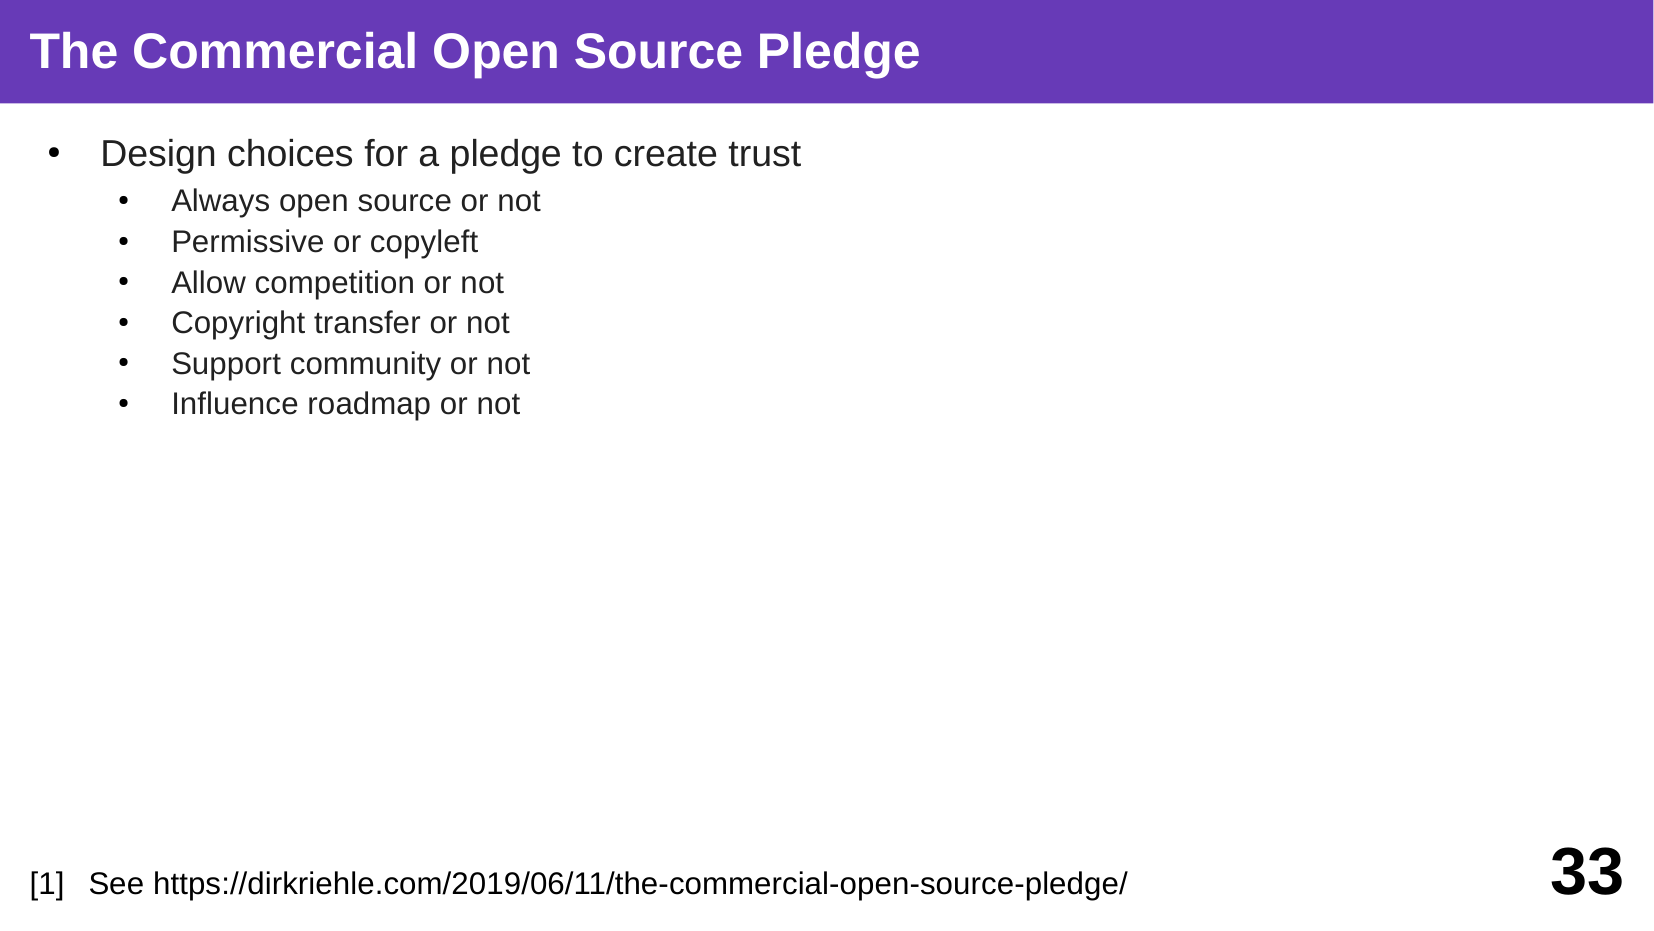

# The Commercial Open Source Pledge
Design choices for a pledge to create trust
Always open source or not
Permissive or copyleft
Allow competition or not
Copyright transfer or not
Support community or not
Influence roadmap or not
[1]	See https://dirkriehle.com/2019/06/11/the-commercial-open-source-pledge/
Commercial Open Source Startups
33
© 2020 Dirk Riehle - Some Rights Reserved